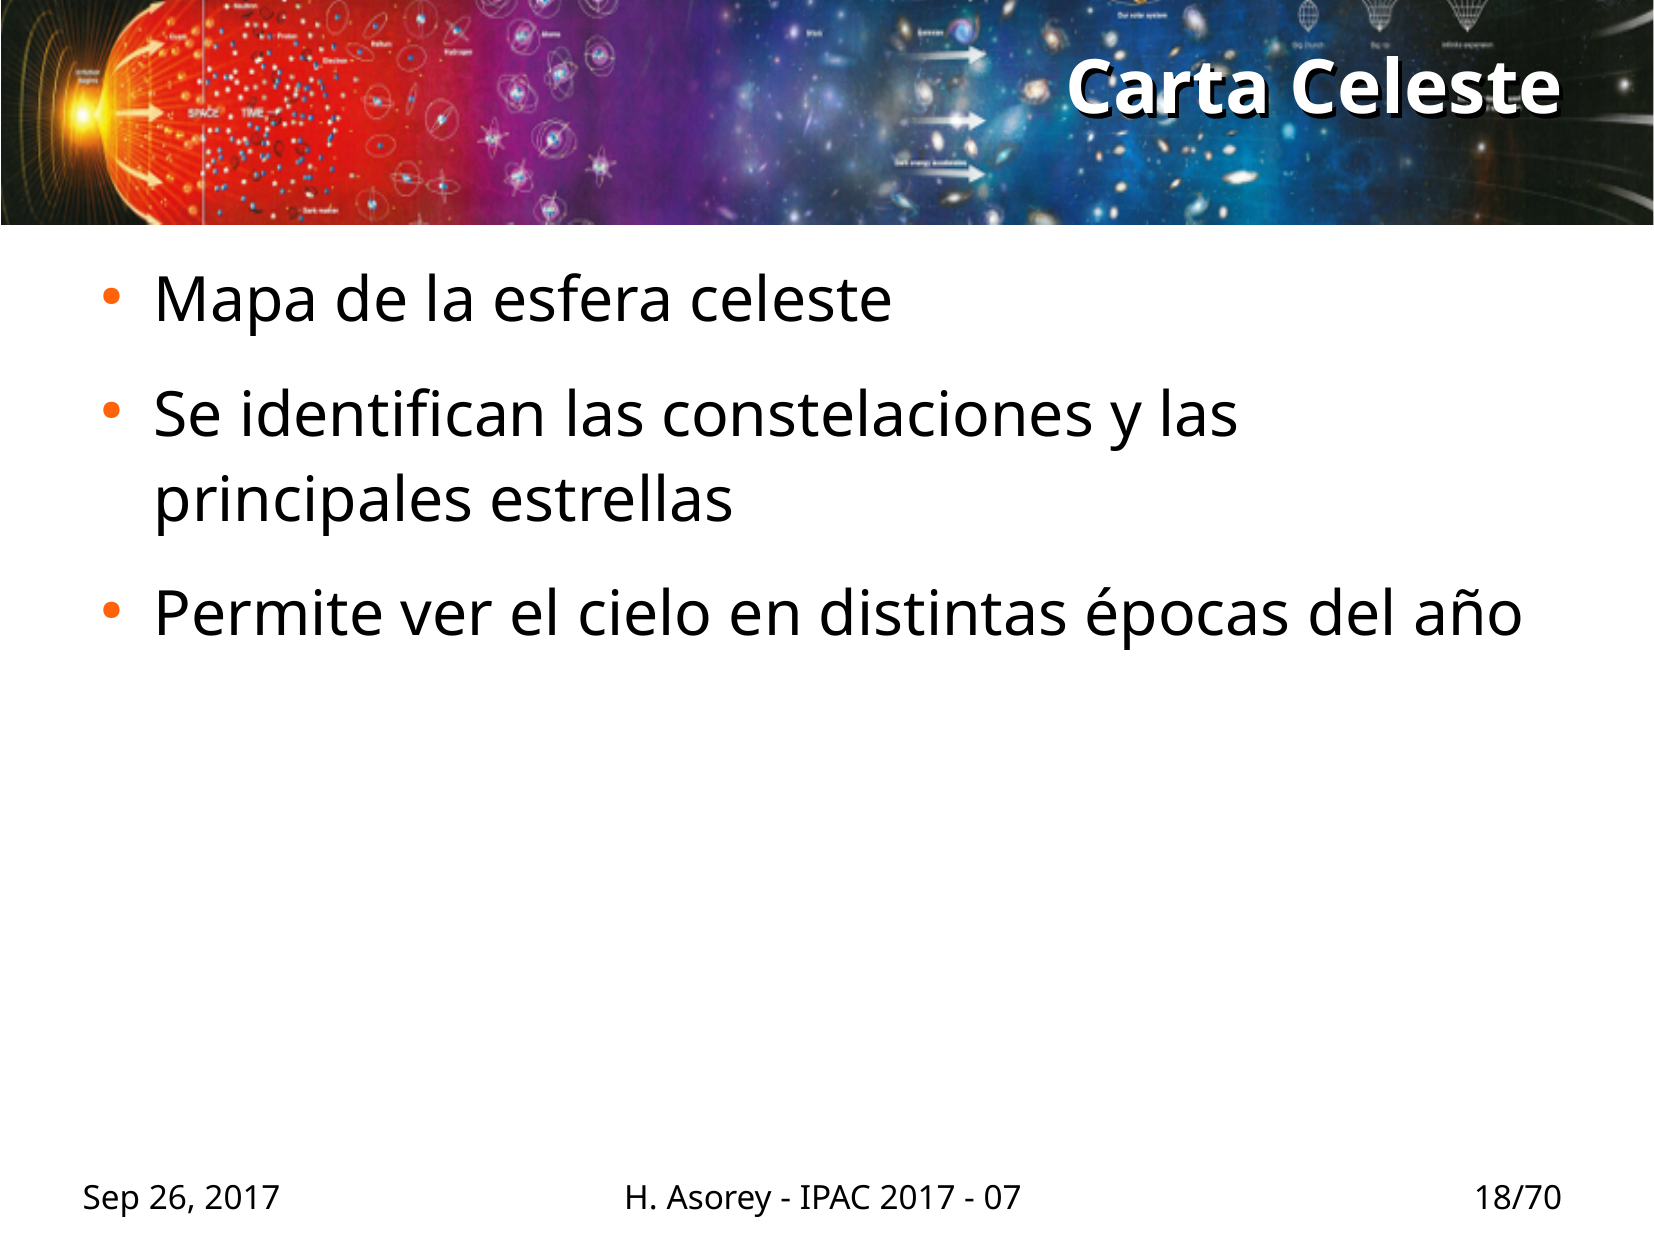

# Carta Celeste
Mapa de la esfera celeste
Se identifican las constelaciones y las principales estrellas
Permite ver el cielo en distintas épocas del año
Sep 26, 2017
H. Asorey - IPAC 2017 - 07
18